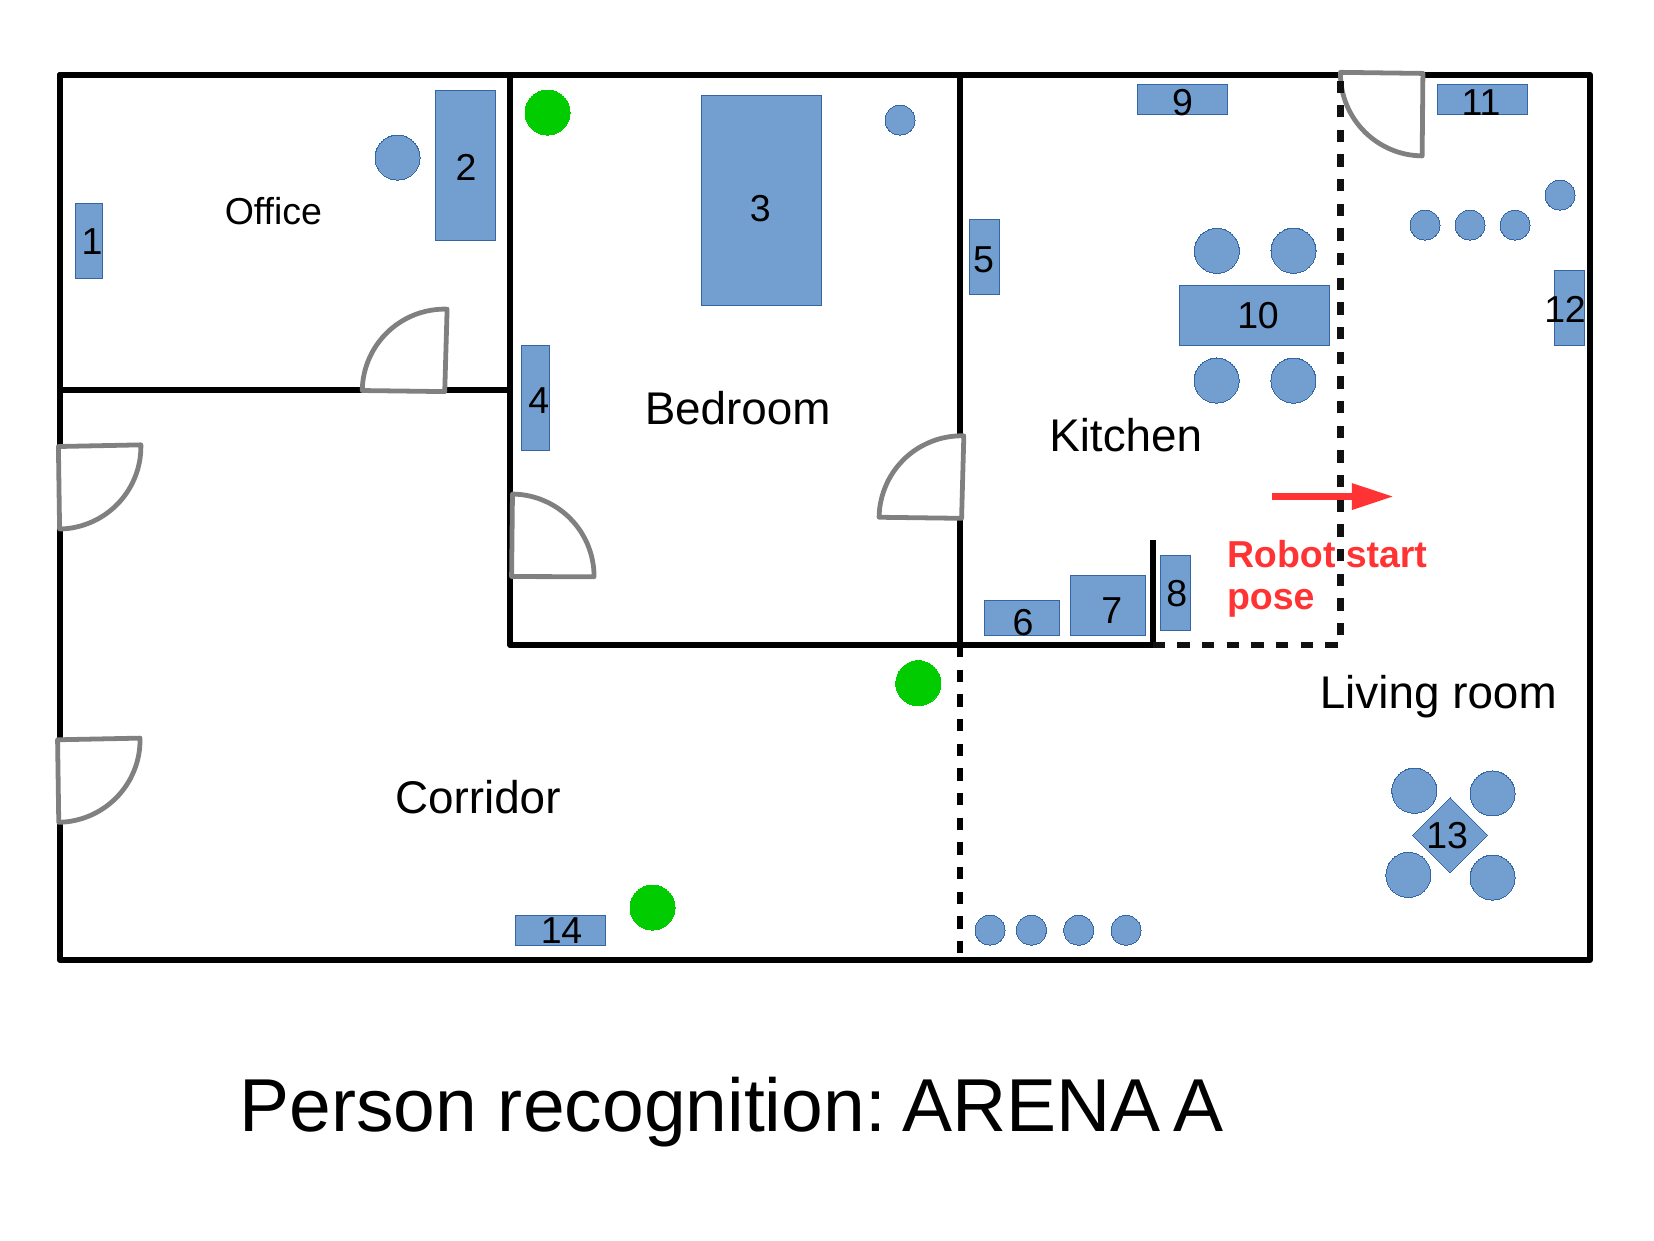

9
11
2
3
Office
1
5
12
10
4
Bedroom
Kitchen
Robot start pose
`
8
7
6
Living room
Corridor
13
14
Person recognition: ARENA A